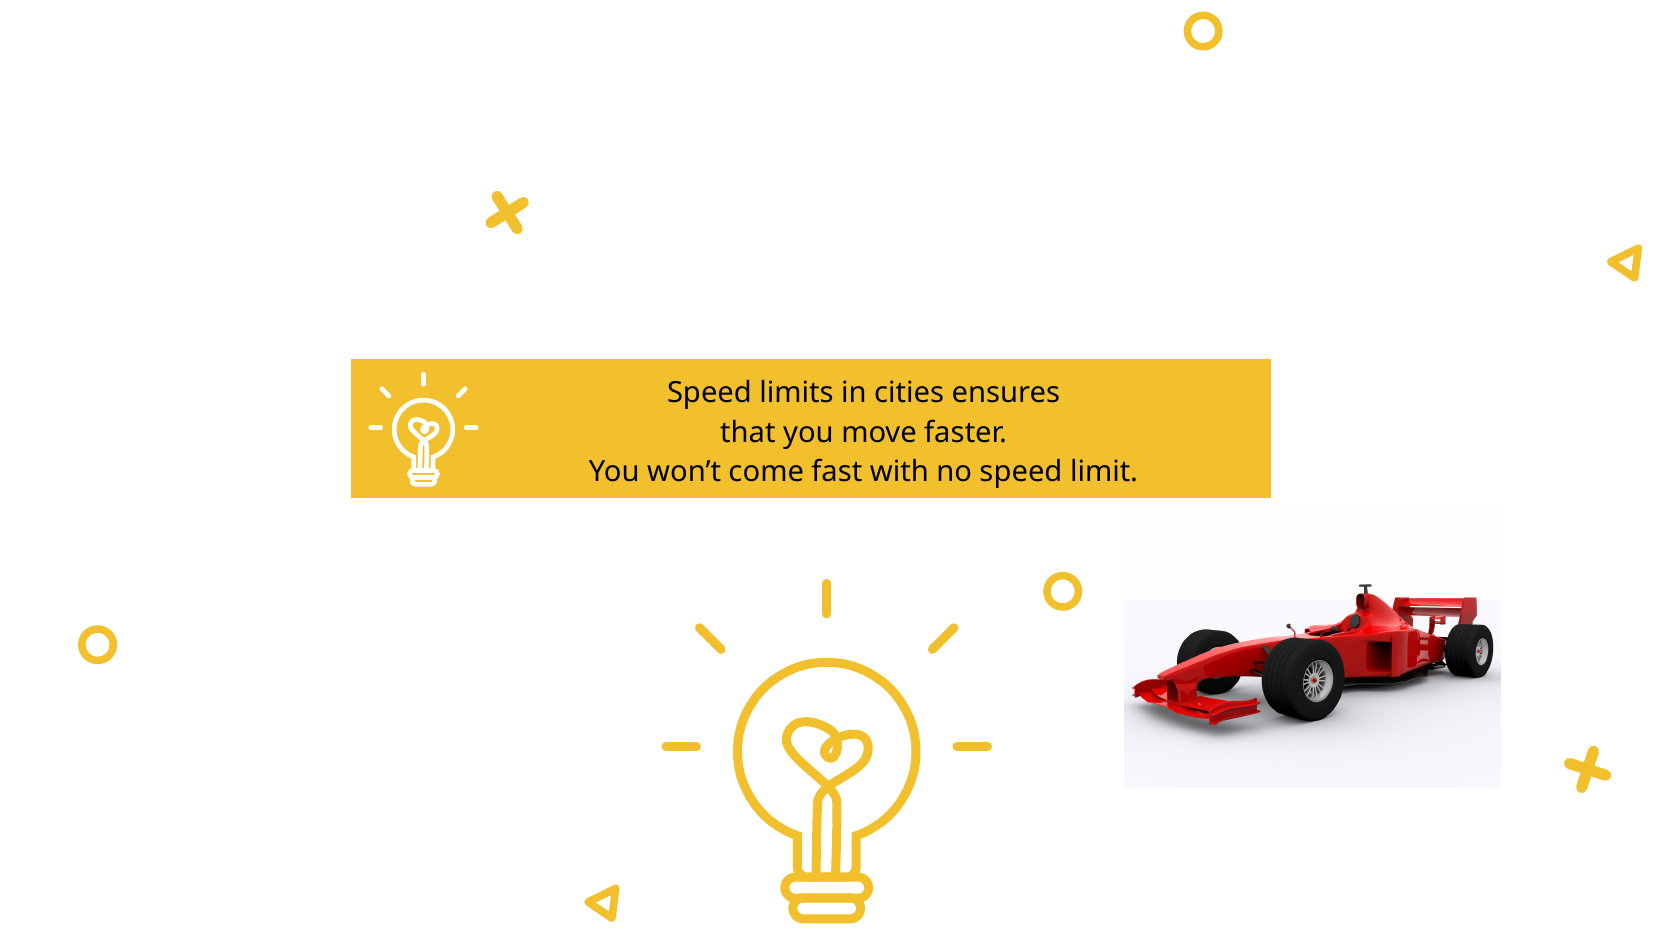

Speed limits in cities ensures
that you move faster.
You won’t come fast with no speed limit.